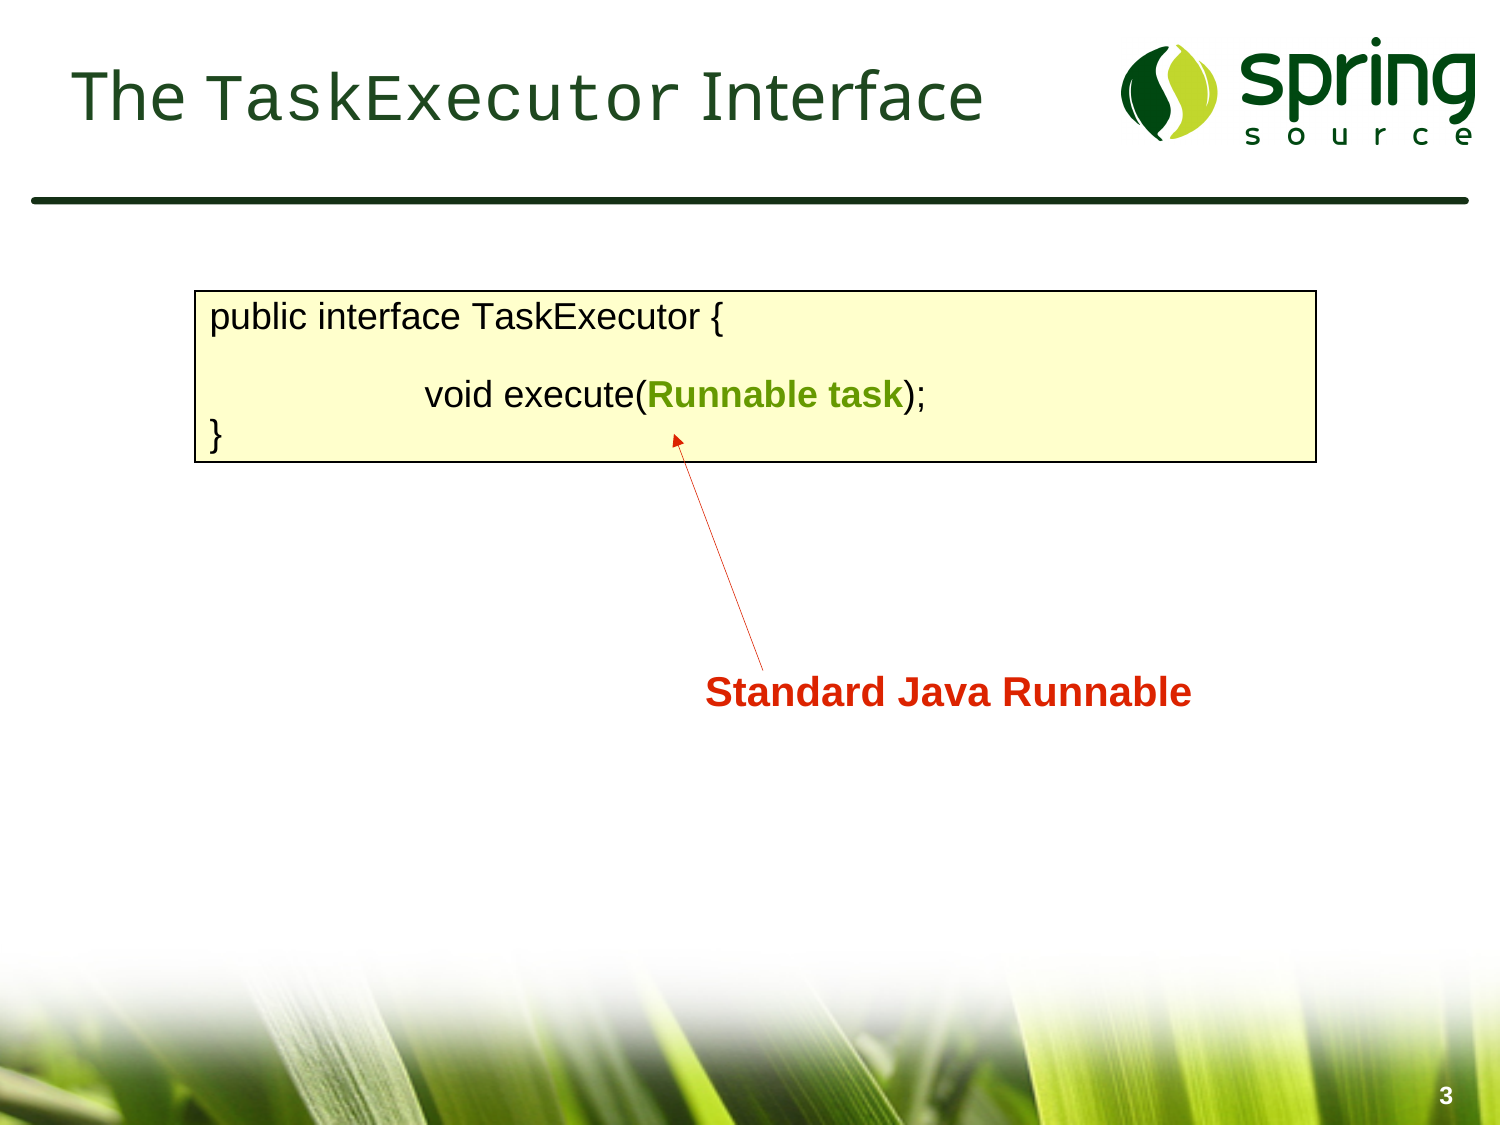

# The TaskExecutor Interface
public interface TaskExecutor {
		void execute(Runnable task);
}
Standard Java Runnable